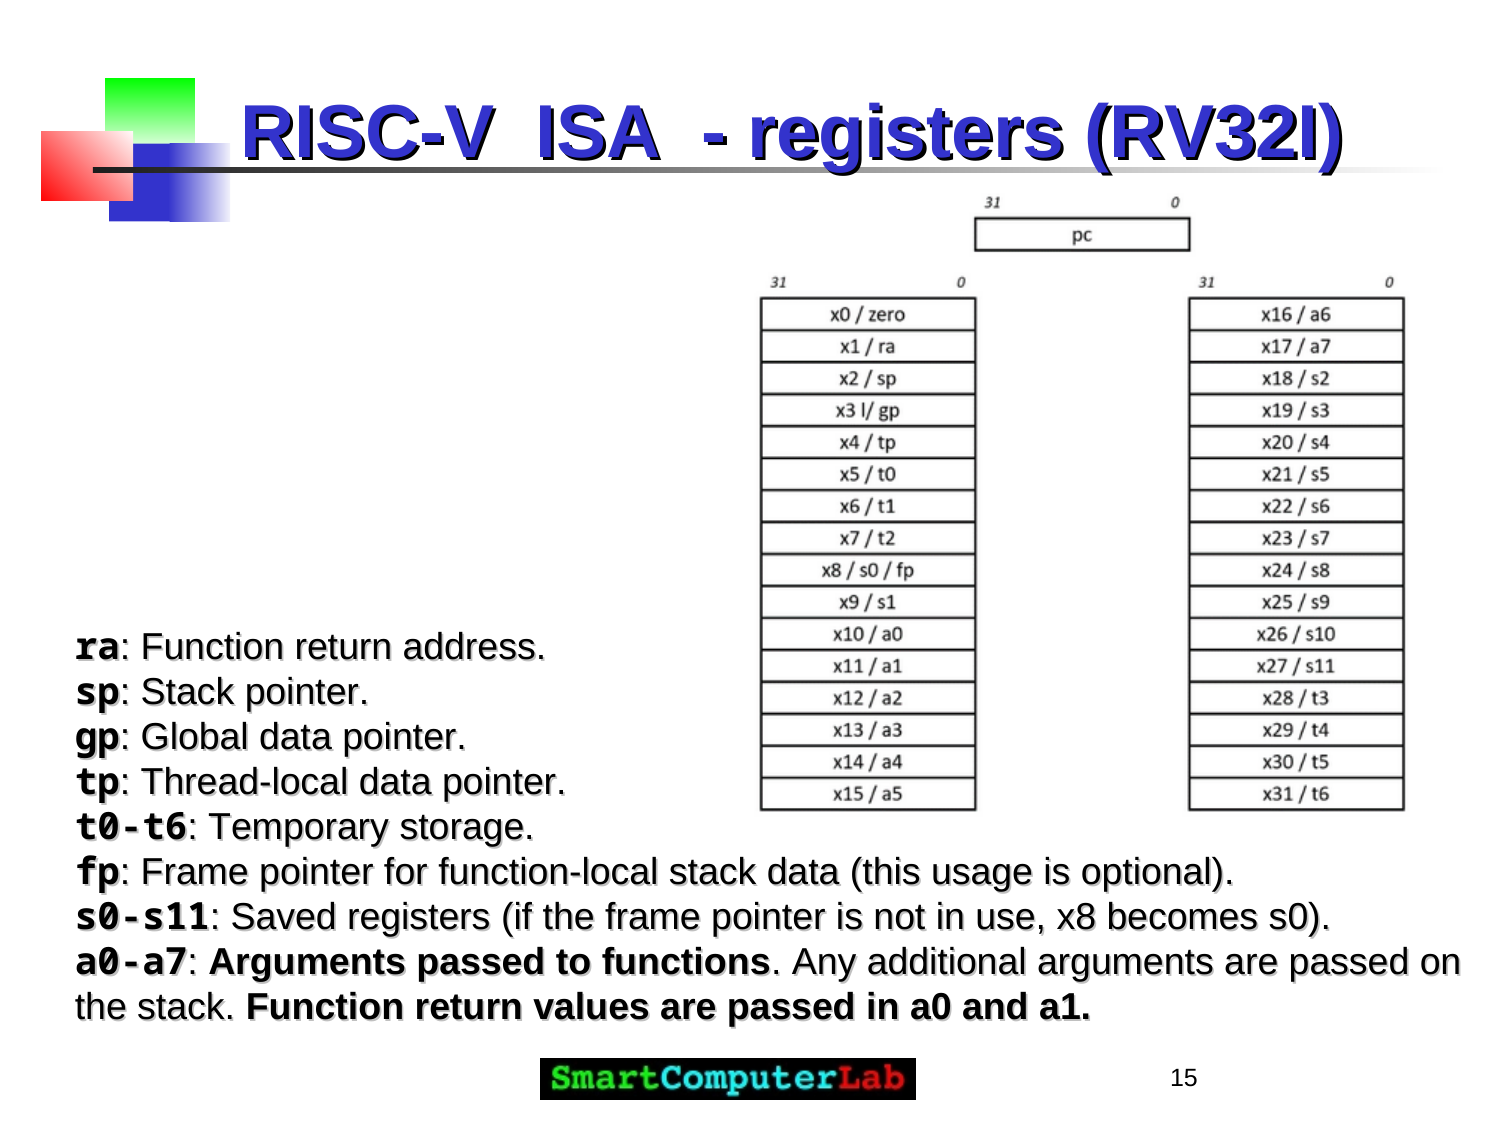

# RISC-V ISA - registers (RV32I)
ra: Function return address.
sp: Stack pointer.
gp: Global data pointer.
tp: Thread-local data pointer.
t0-t6: Temporary storage.
fp: Frame pointer for function-local stack data (this usage is optional).
s0-s11: Saved registers (if the frame pointer is not in use, x8 becomes s0).
a0-a7: Arguments passed to functions. Any additional arguments are passed on the stack. Function return values are passed in a0 and a1.
15